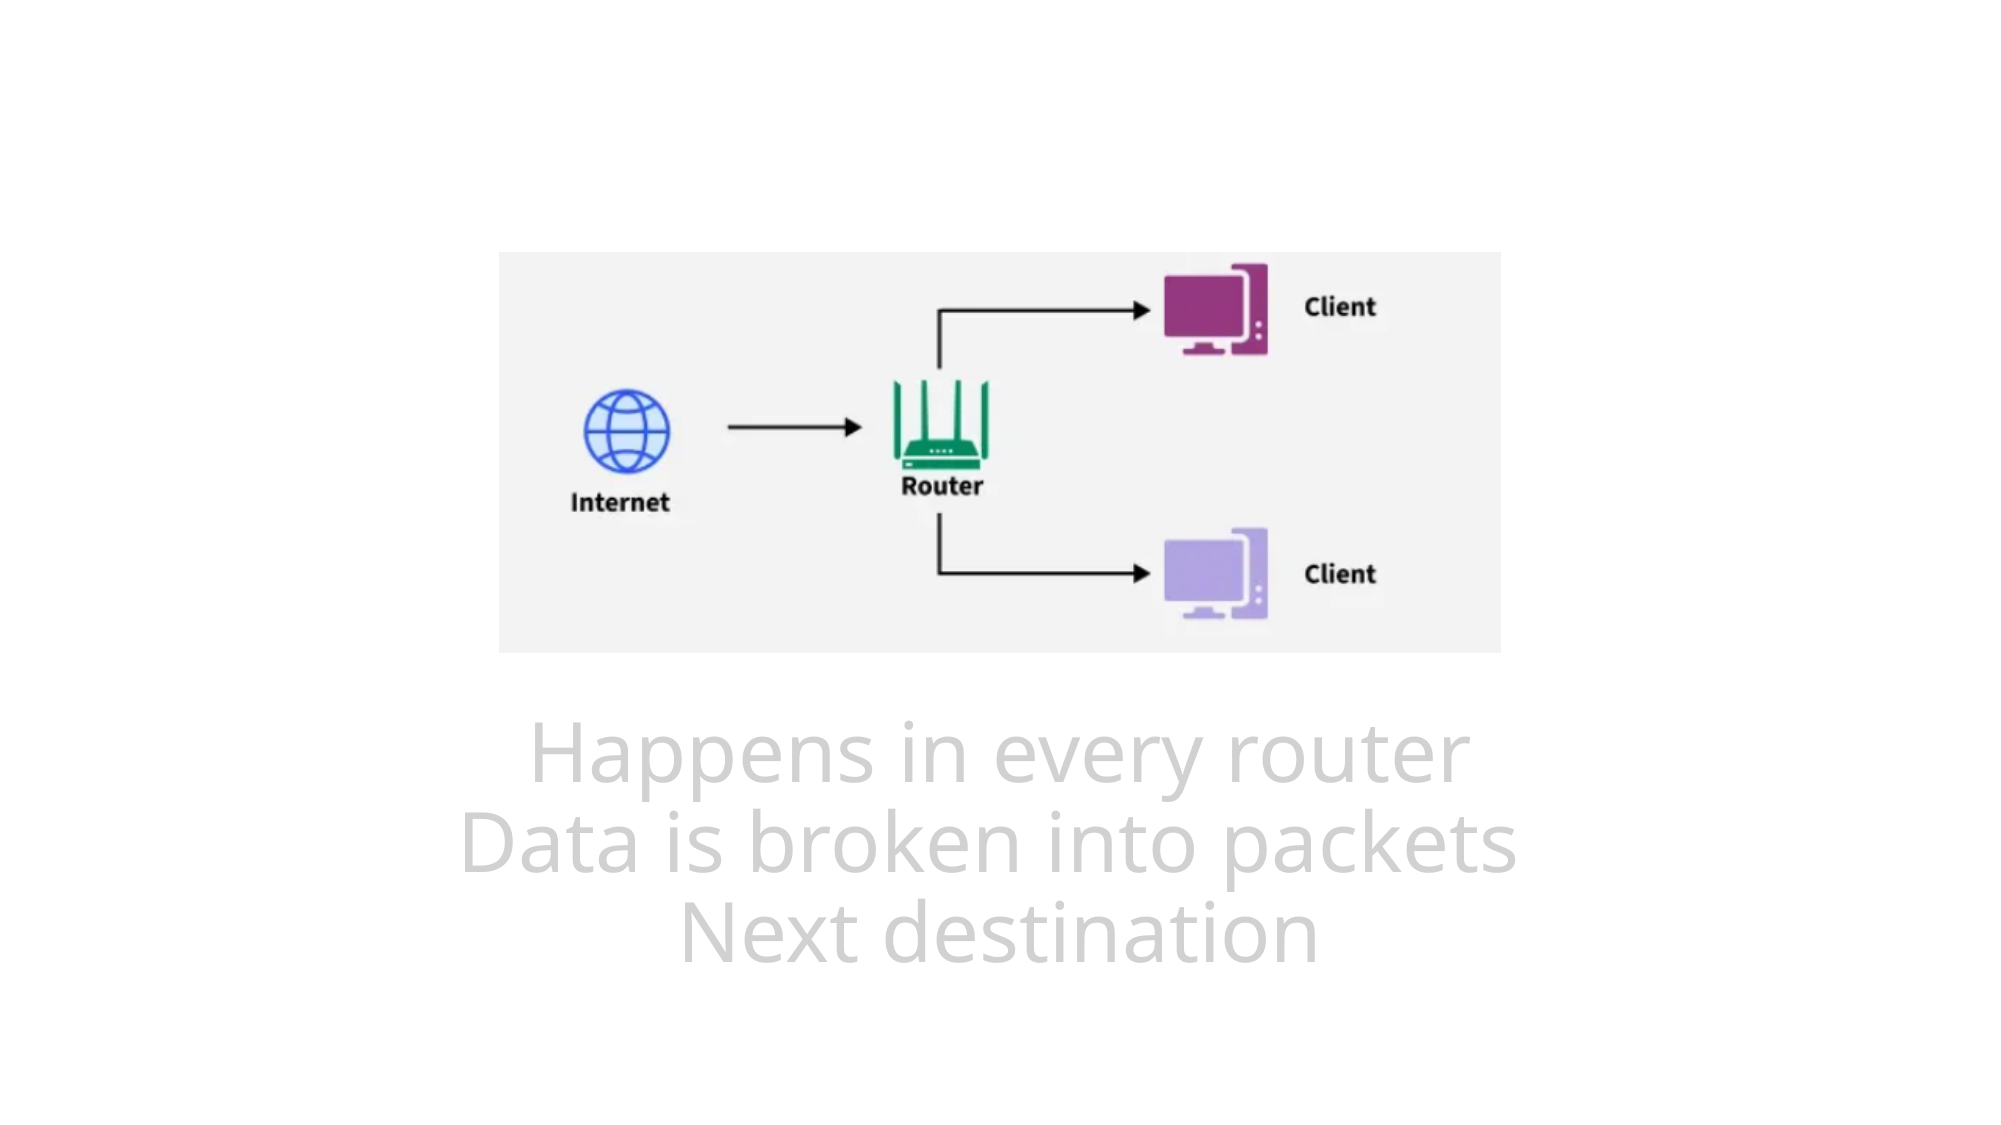

Forwarding
Happens in every router
Data is broken into packets
Next destination